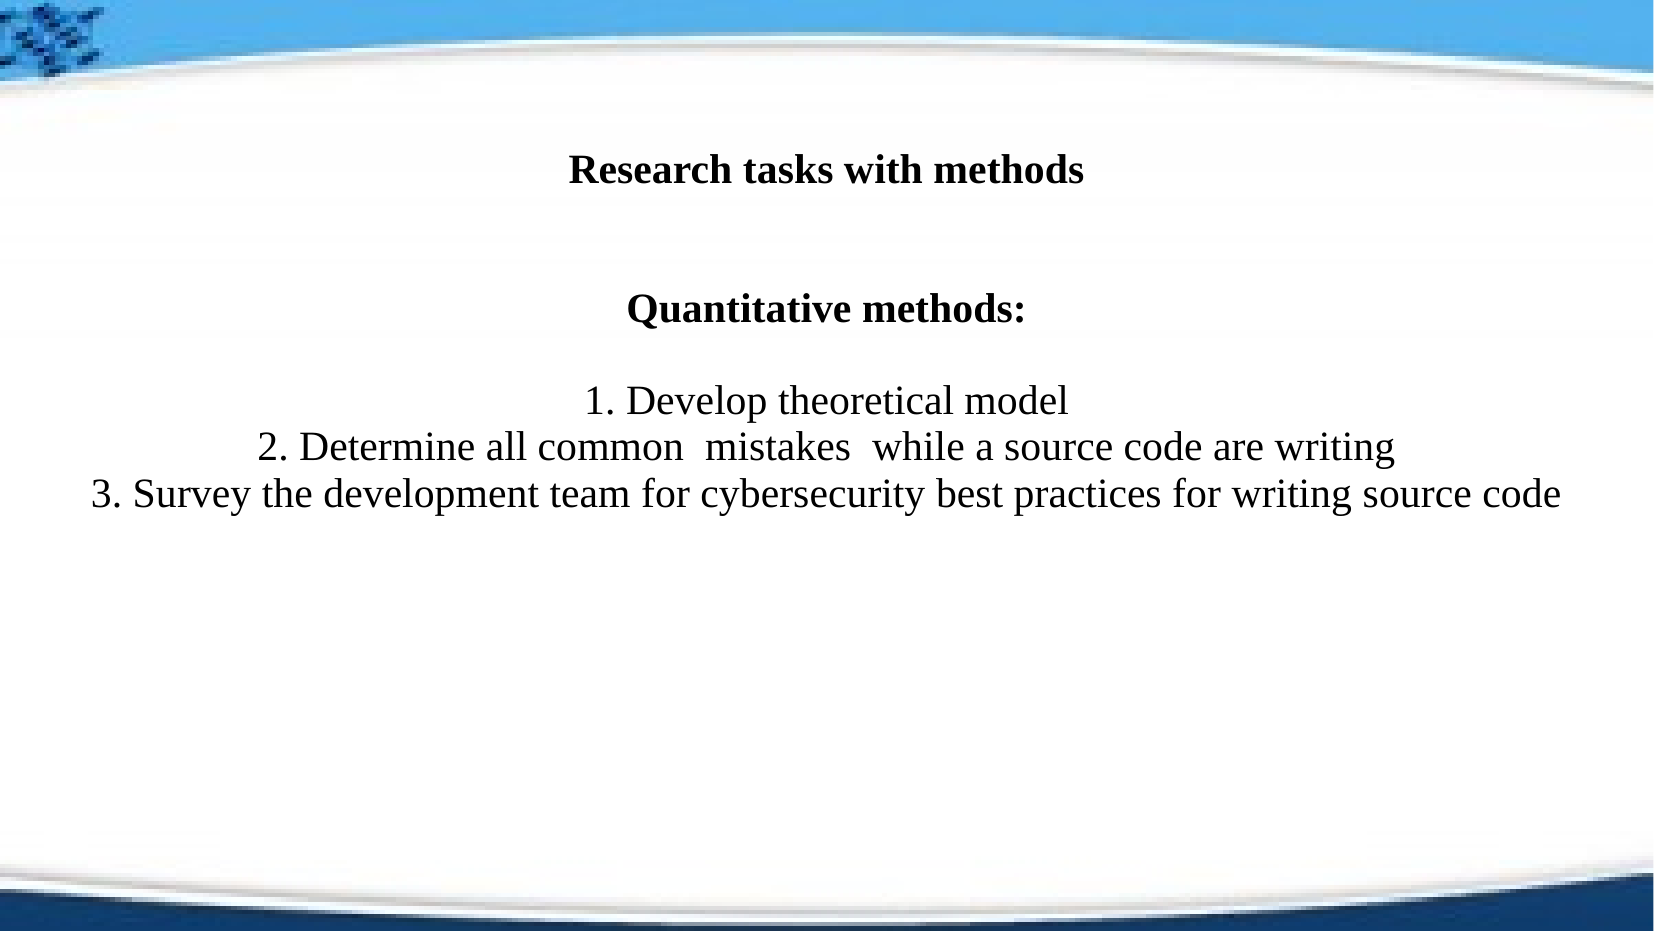

Research tasks with methods
Quantitative methods:
1. Develop theoretical model
2. Determine all common mistakes while a source code are writing
3. Survey the development team for cybersecurity best practices for writing source code